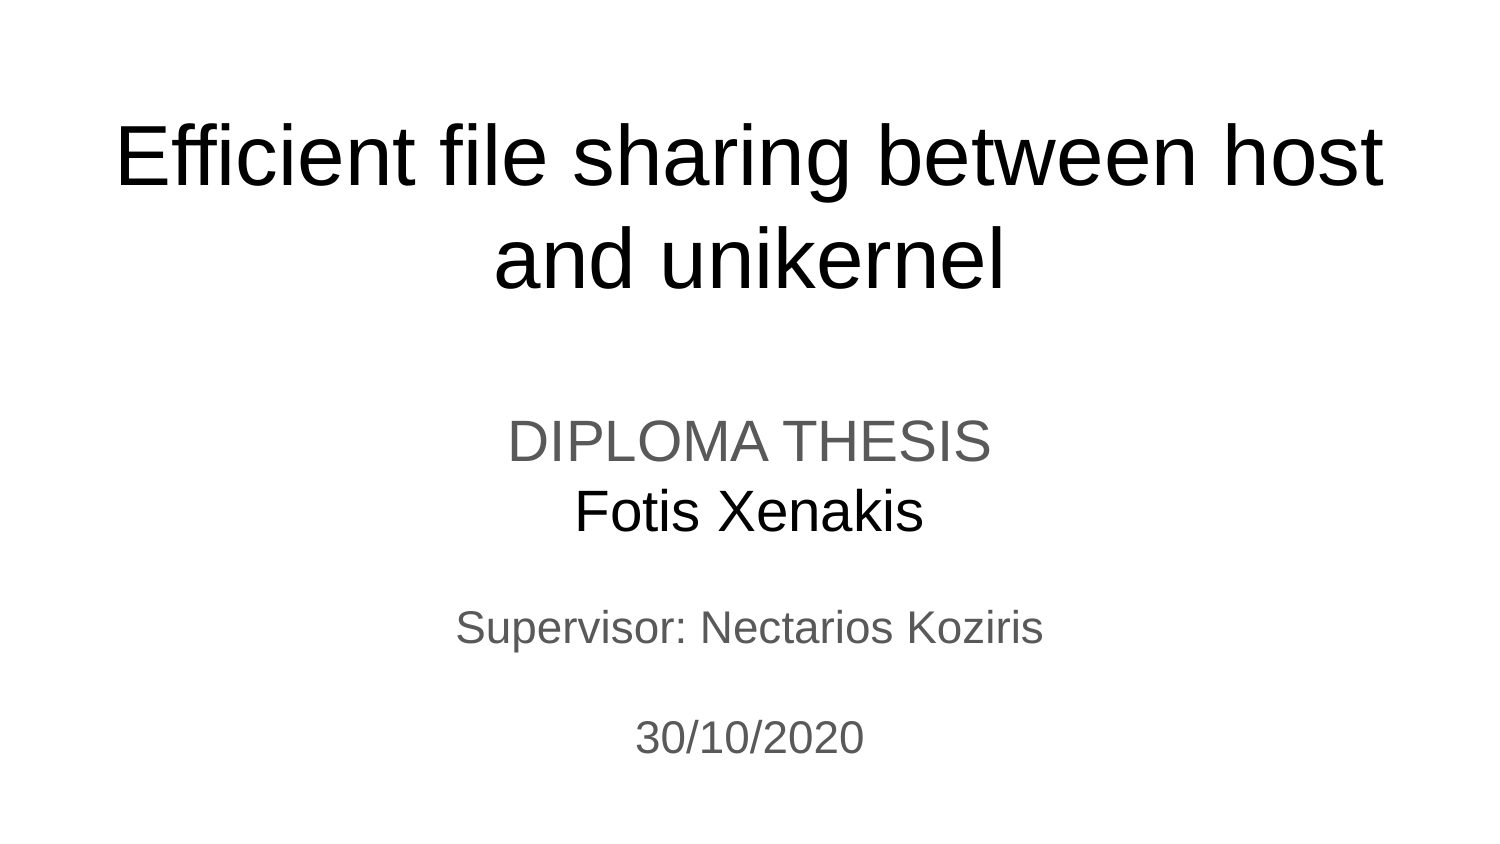

# Efficient file sharing between host and unikernel
DIPLOMA THESIS
Fotis Xenakis
Supervisor: Nectarios Koziris
30/10/2020